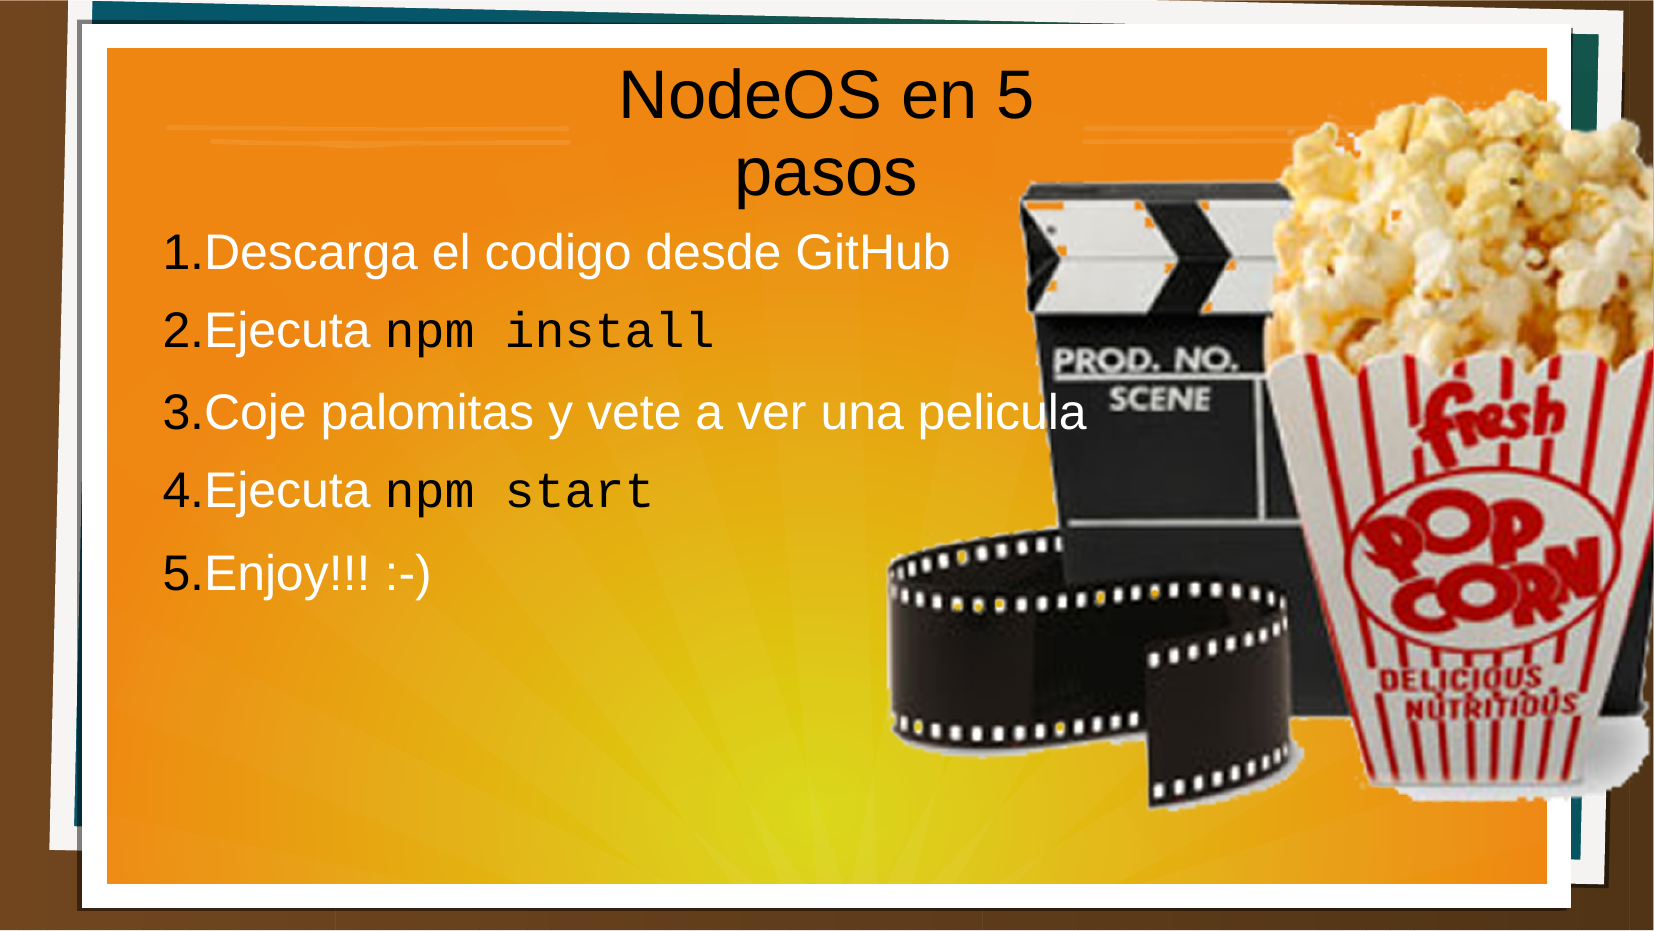

# NodeOS en 5 pasos
Descarga el codigo desde GitHub
Ejecuta npm install
Coje palomitas y vete a ver una pelicula
Ejecuta npm start
Enjoy!!! :-)